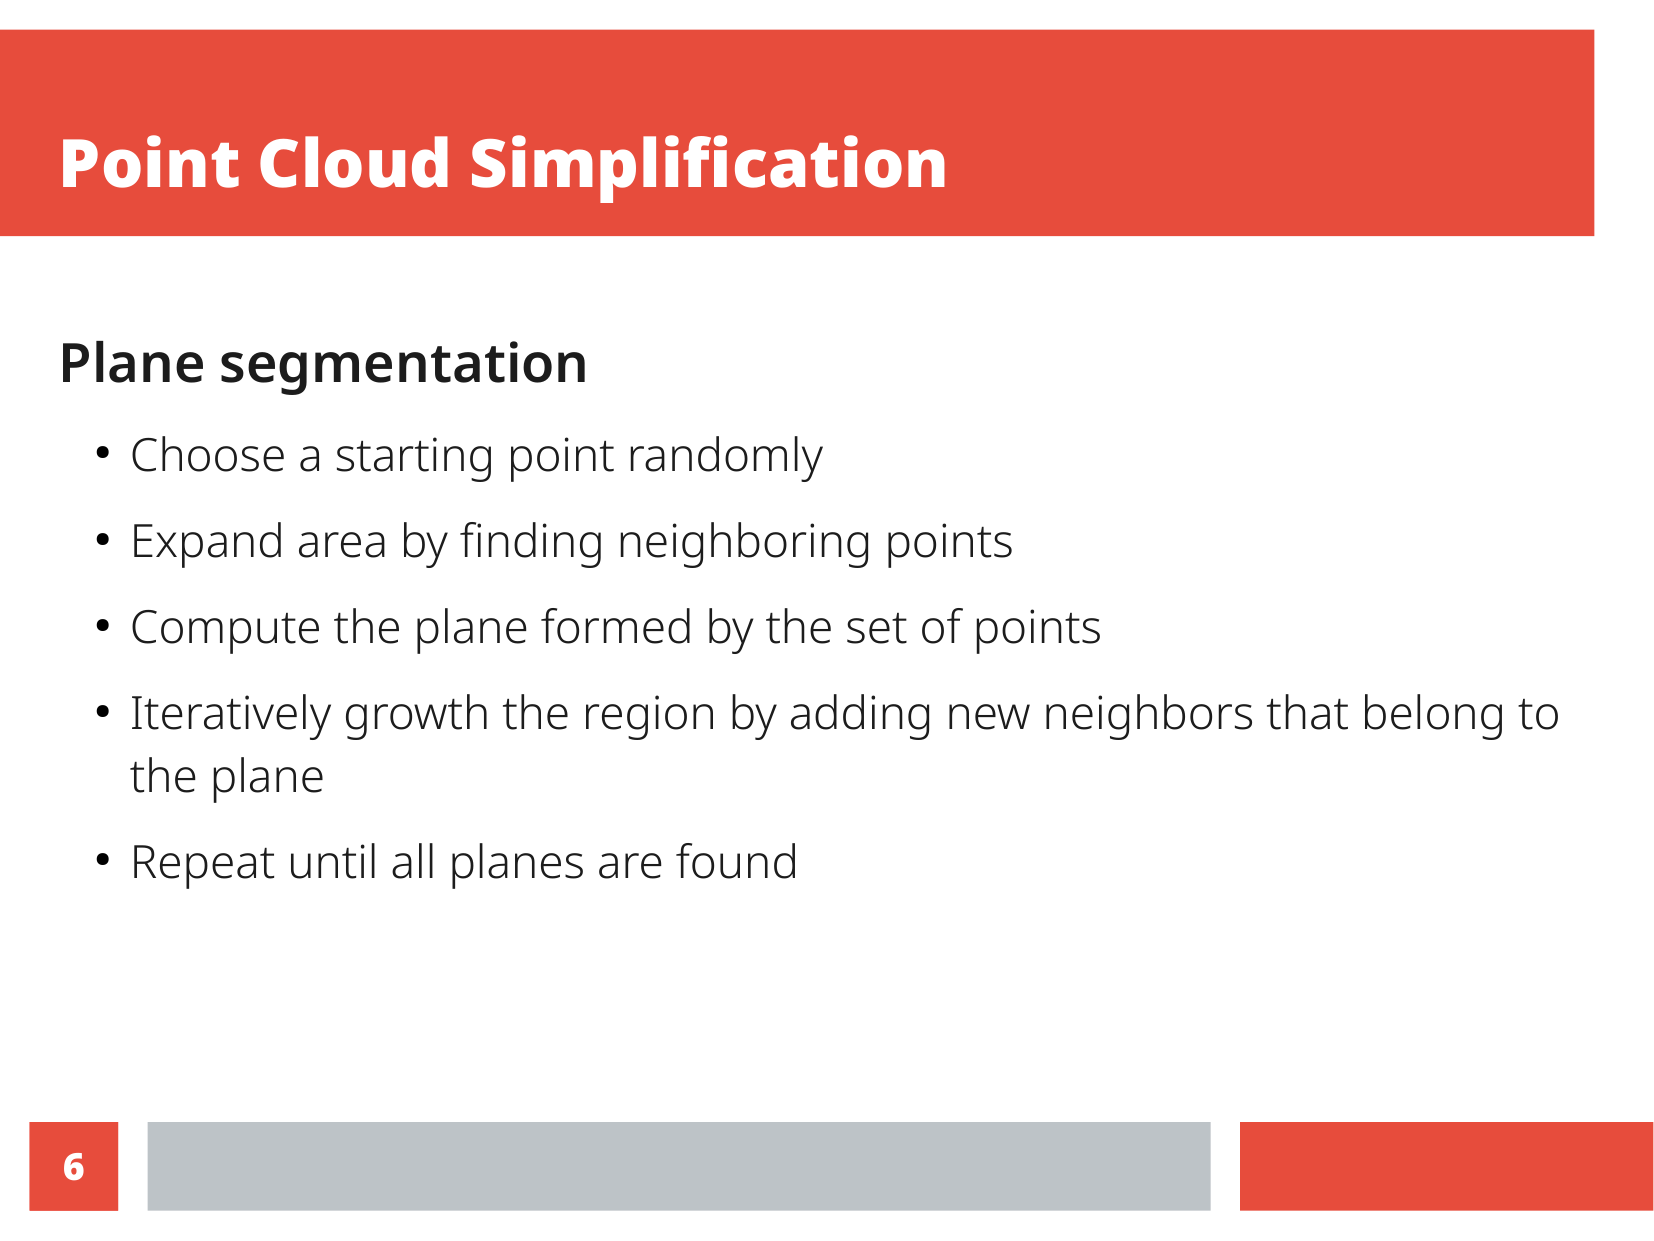

# Point Cloud Simplification
Plane segmentation
Choose a starting point randomly
Expand area by finding neighboring points
Compute the plane formed by the set of points
Iteratively growth the region by adding new neighbors that belong to the plane
Repeat until all planes are found
6